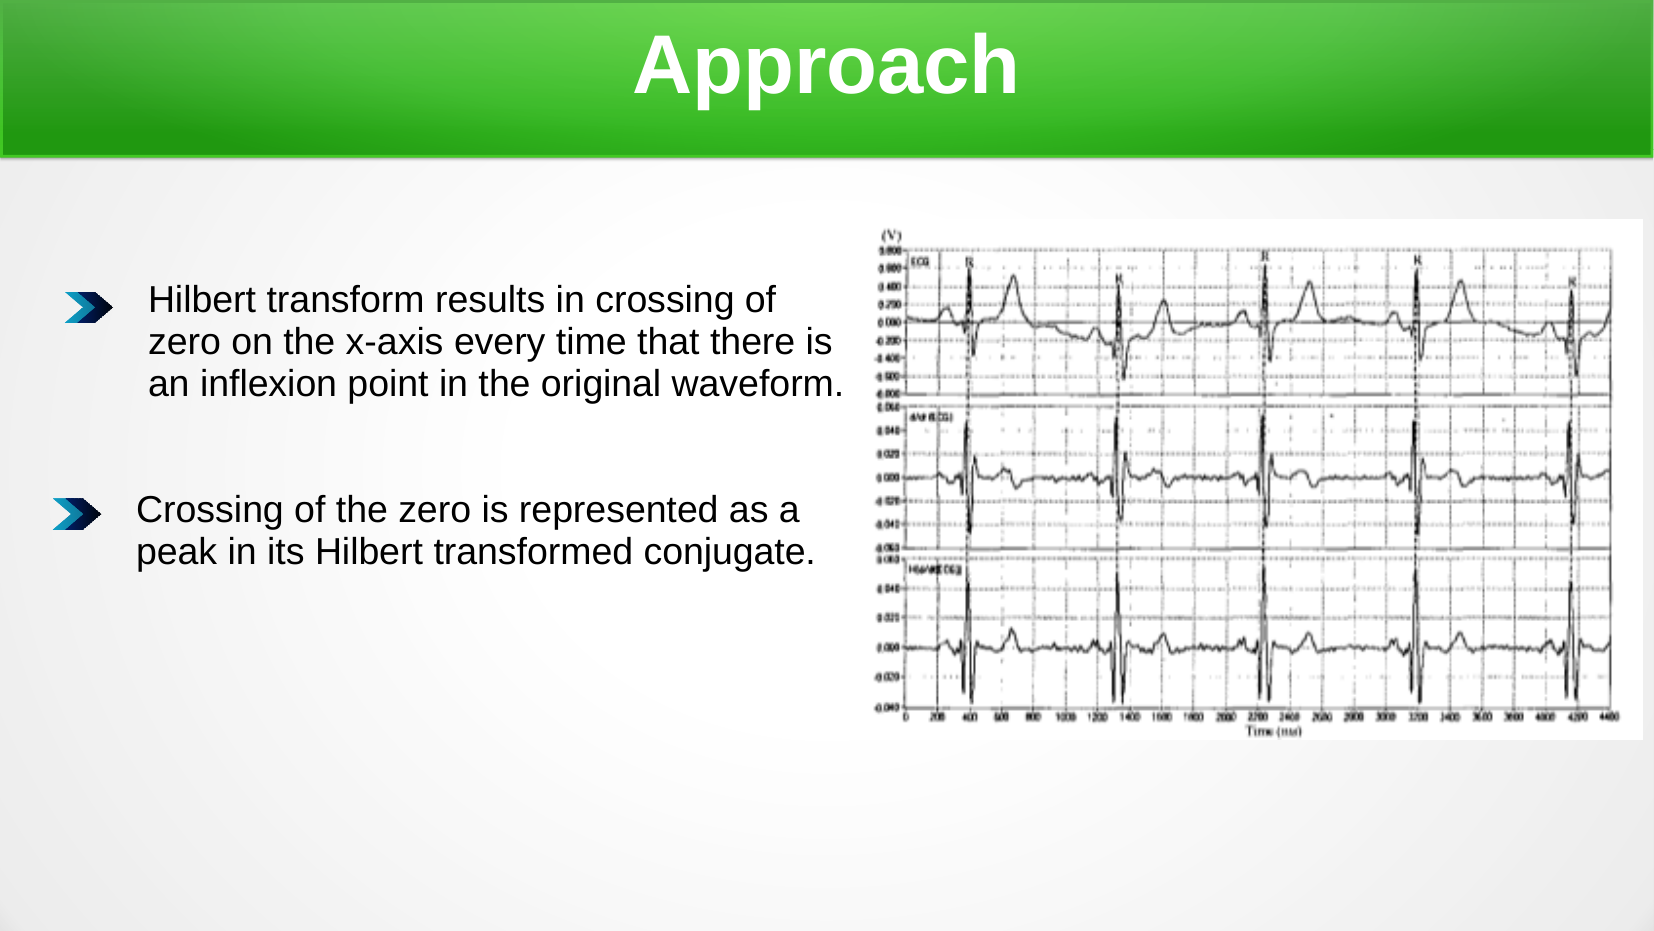

# Approach
Hilbert transform results in crossing of zero on the x-axis every time that there is an inflexion point in the original waveform.
Crossing of the zero is represented as a
peak in its Hilbert transformed conjugate.